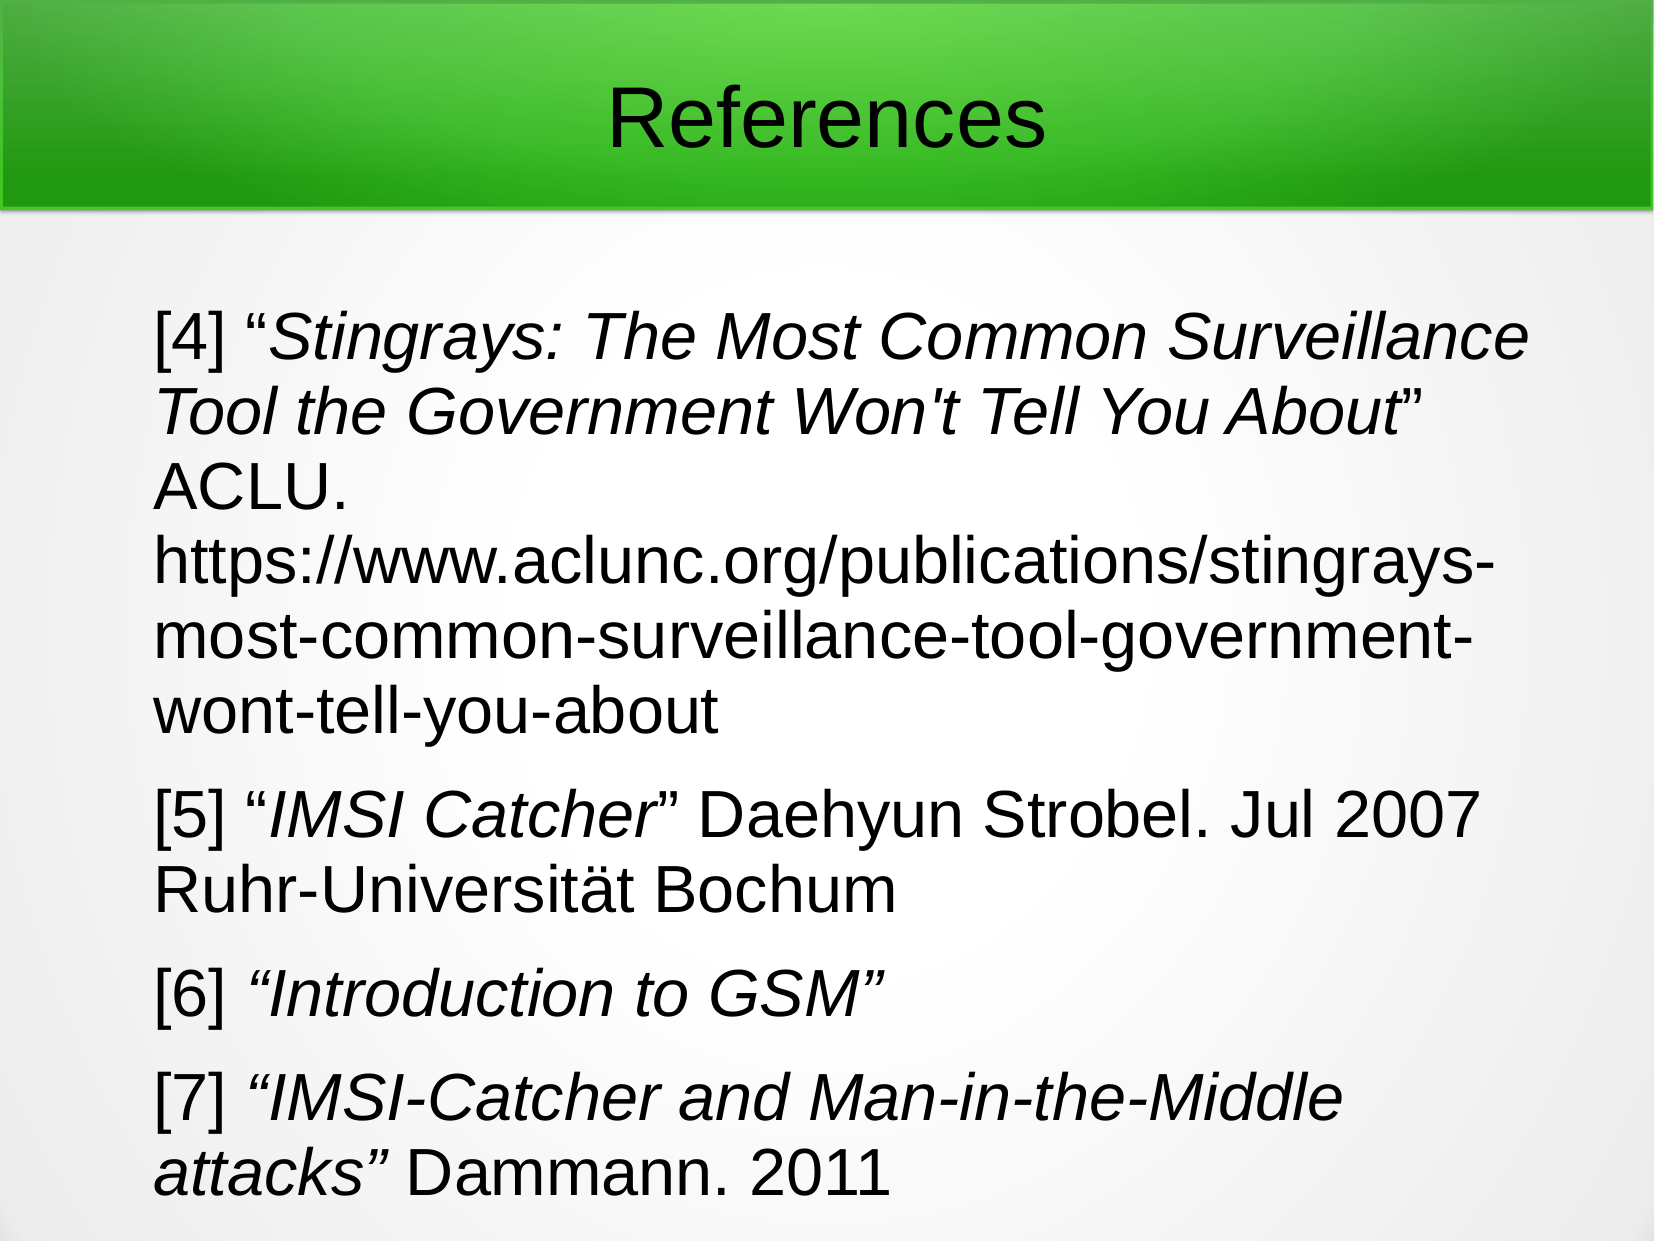

# References
[4] “Stingrays: The Most Common Surveillance Tool the Government Won't Tell You About” ACLU. https://www.aclunc.org/publications/stingrays-most-common-surveillance-tool-government-wont-tell-you-about
[5] “IMSI Catcher” Daehyun Strobel. Jul 2007 Ruhr-Universität Bochum
[6] “Introduction to GSM”
[7] “IMSI-Catcher and Man-in-the-Middle attacks” Dammann. 2011